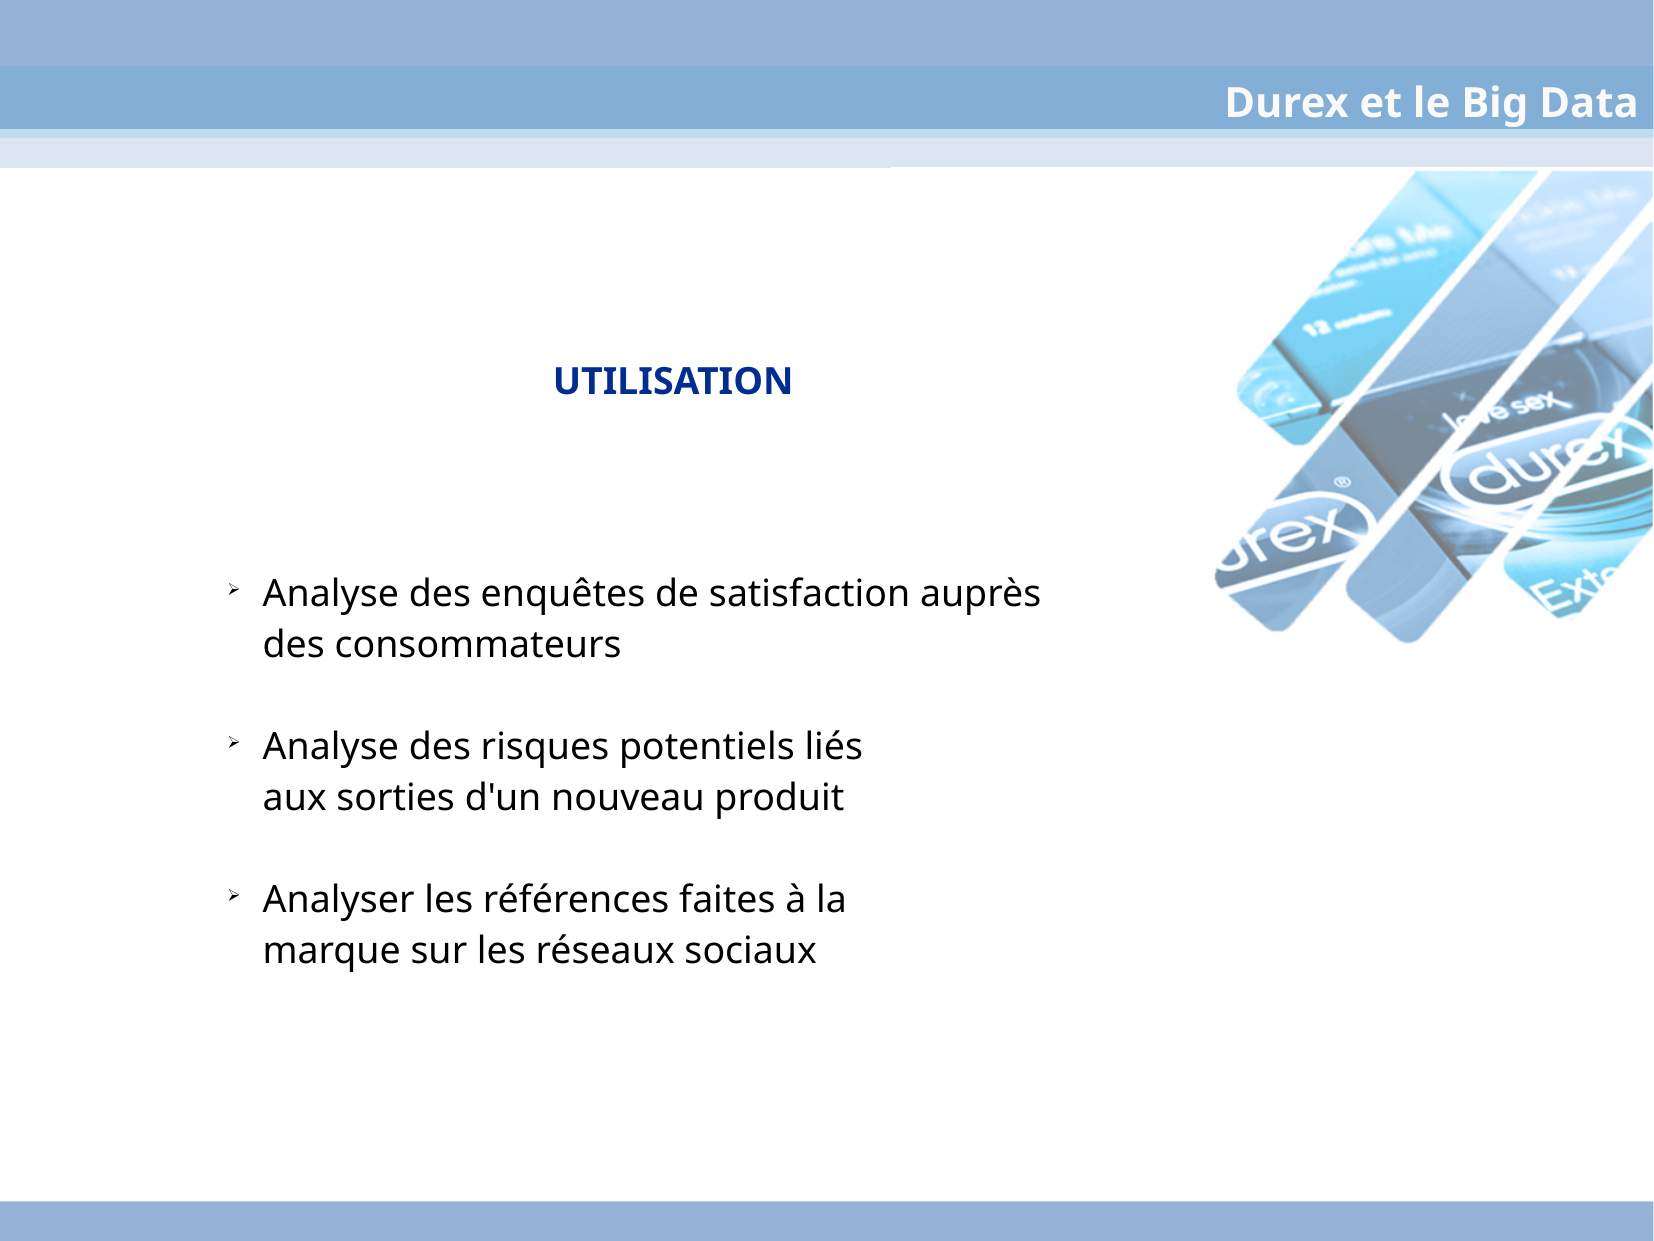

Durex et le Big Data
UTILISATION
Analyse des enquêtes de satisfaction auprès des consommateurs
Analyse des risques potentiels liés
aux sorties d'un nouveau produit
Analyser les références faites à la
marque sur les réseaux sociaux